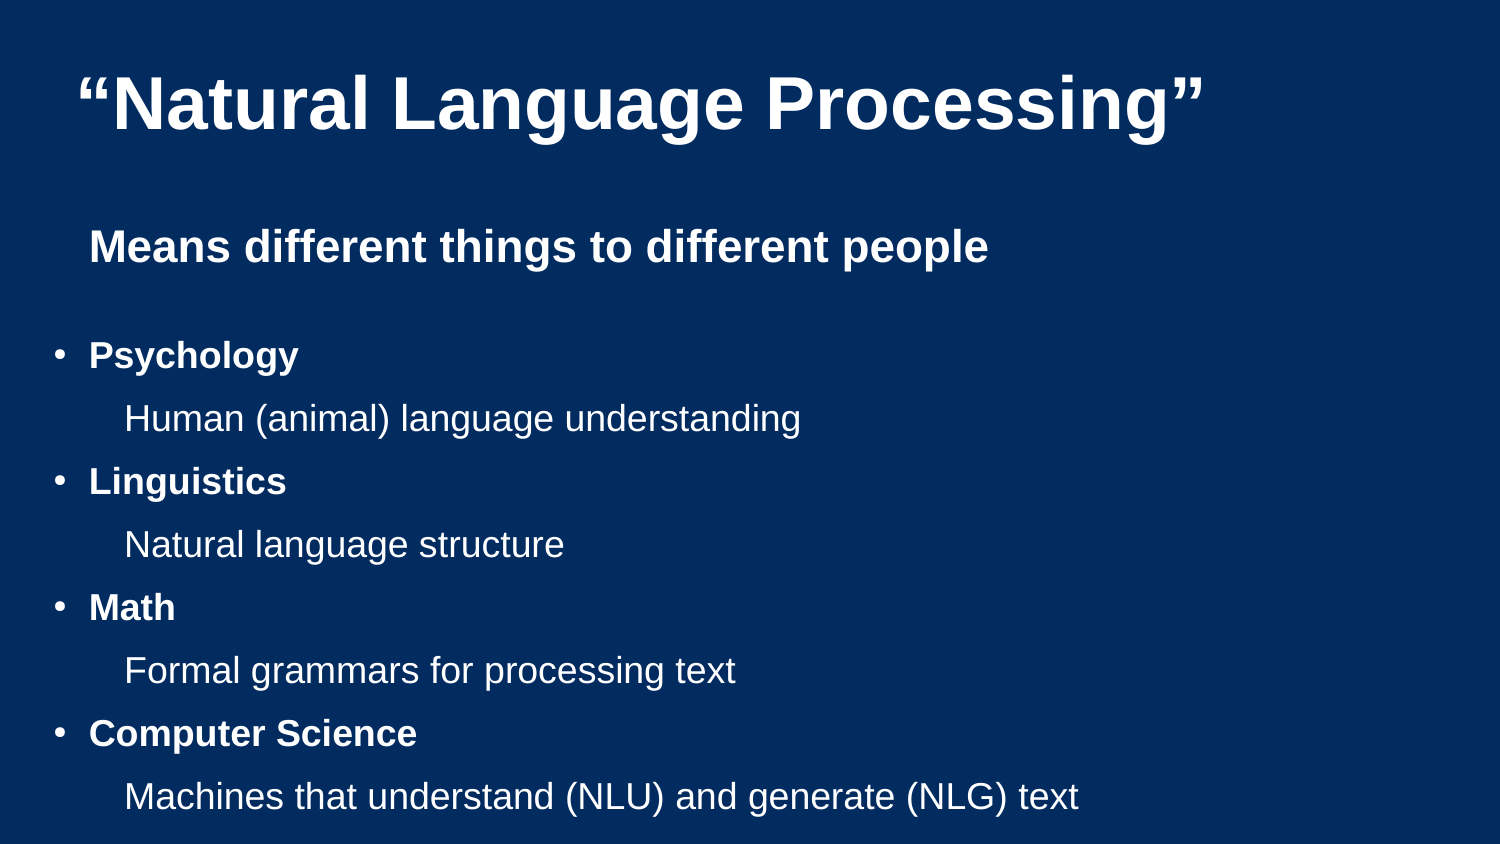

# “Natural Language Processing”
Means different things to different people
Psychology
Human (animal) language understanding
Linguistics
Natural language structure
Math
Formal grammars for processing text
Computer Science
Machines that understand (NLU) and generate (NLG) text